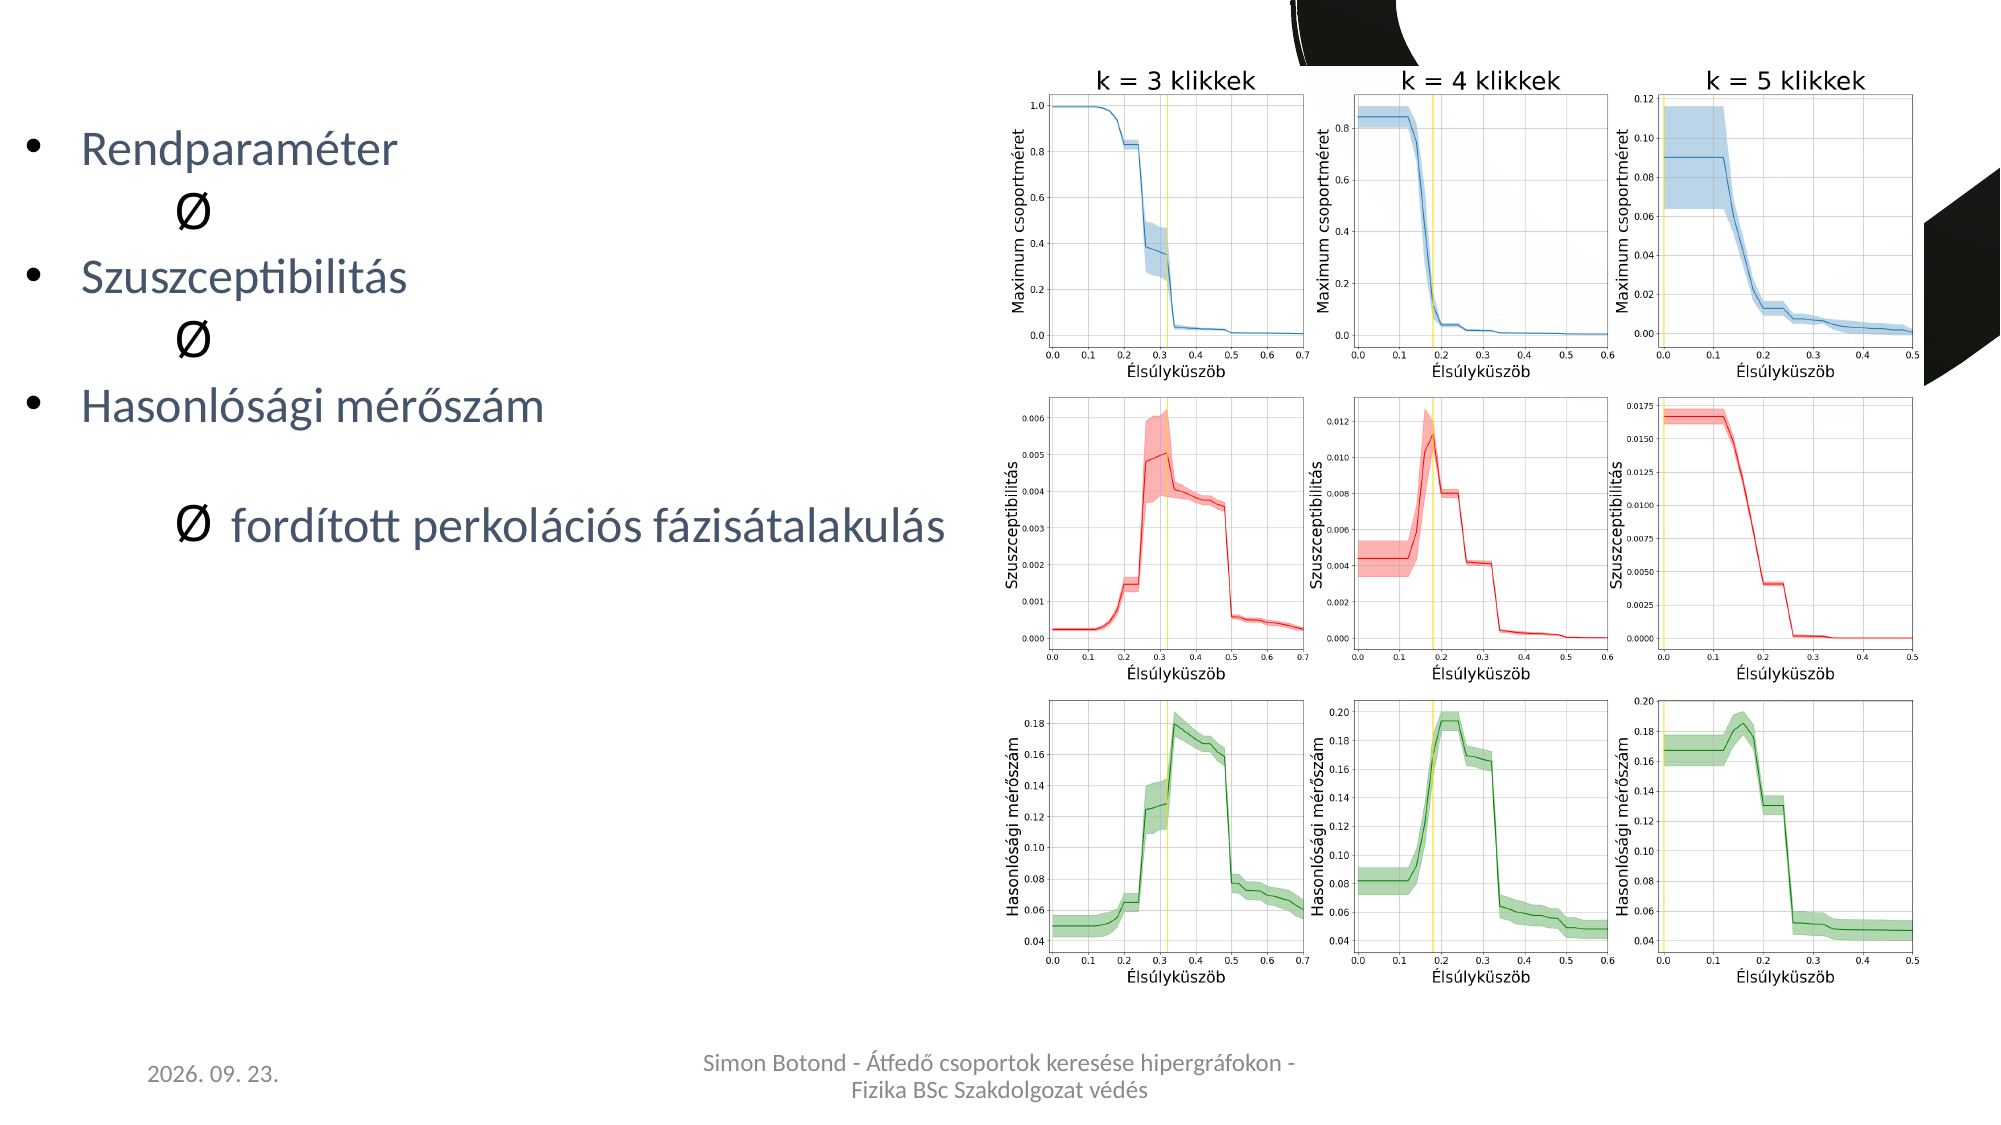

Rendparaméter
Szuszceptibilitás
Hasonlósági mérőszám
fordított perkolációs fázisátalakulás
Simon Botond - Átfedő csoportok keresése hipergráfokon - Fizika BSc Szakdolgozat védés